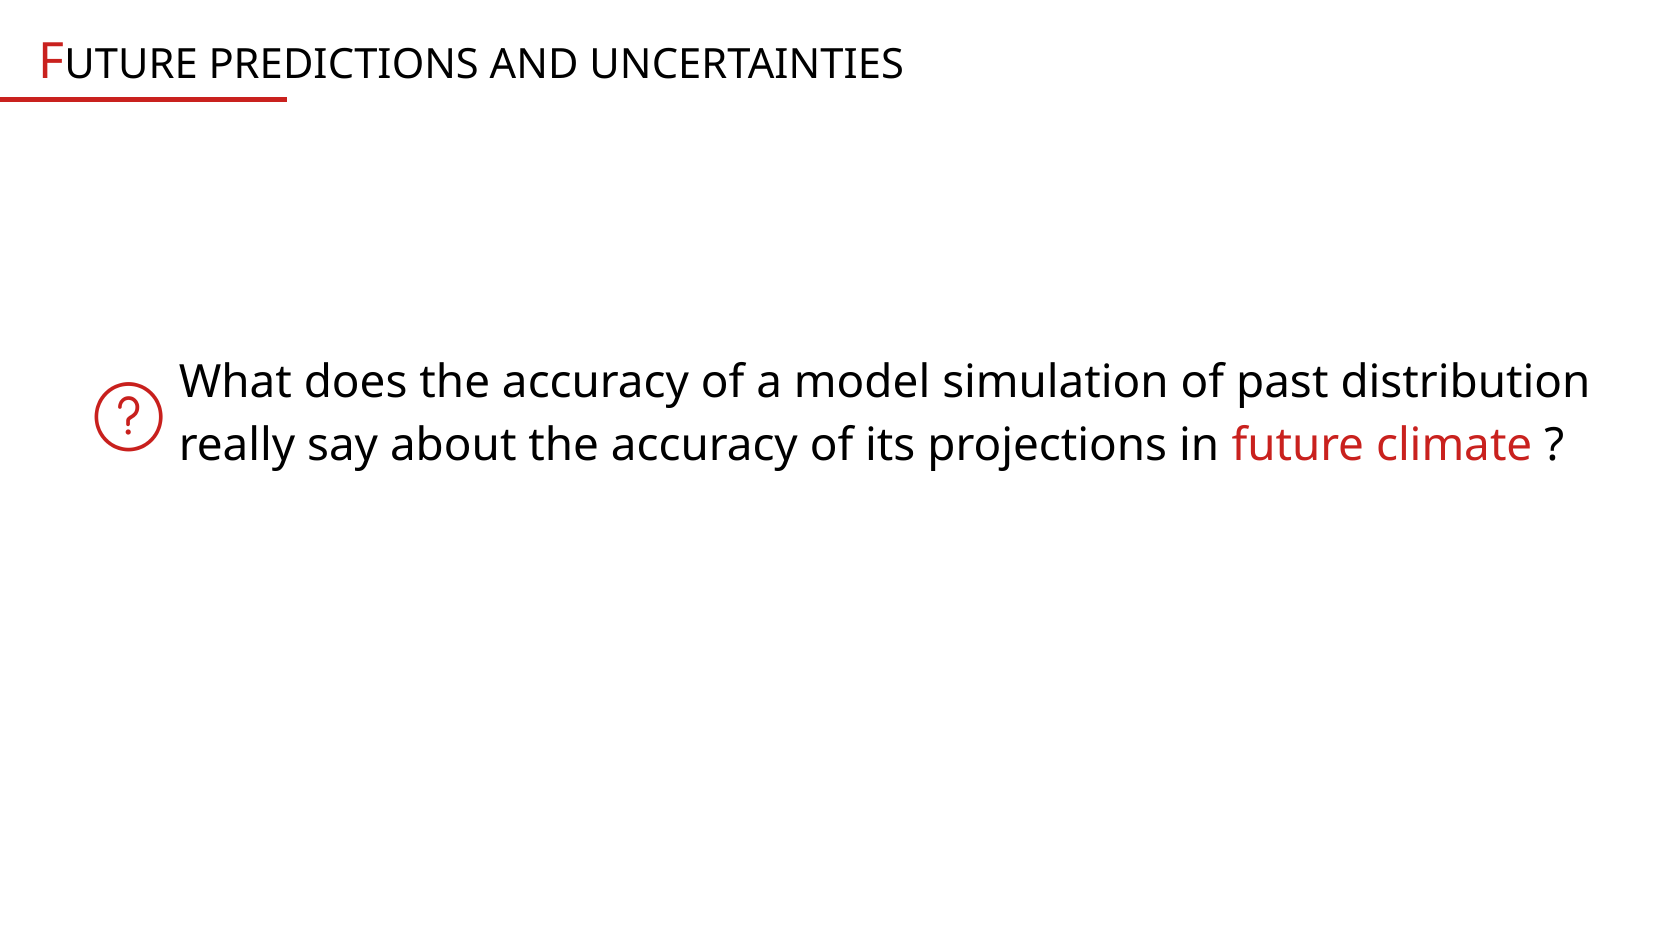

FUTURE PREDICTIONS AND UNCERTAINTIES
What does the accuracy of a model simulation of past distribution
really say about the accuracy of its projections in future climate ?